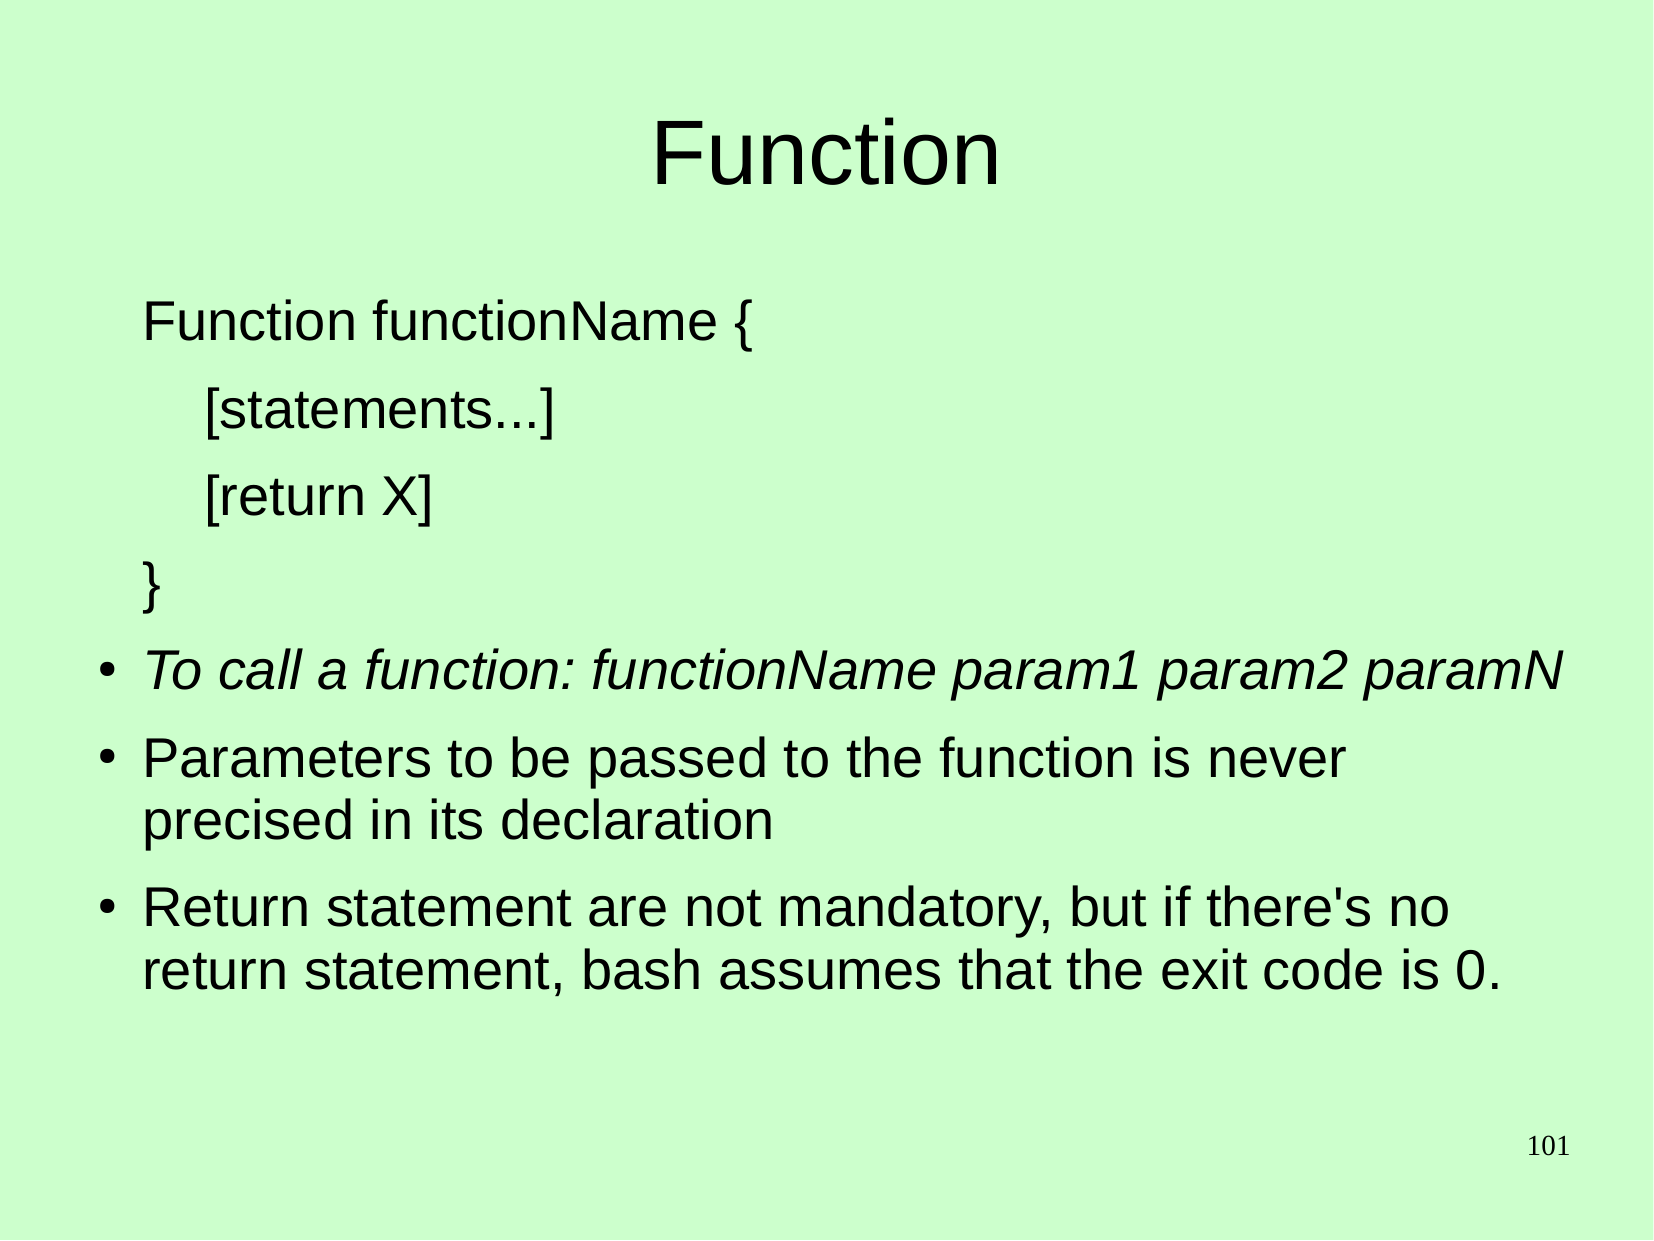

# Function
Function functionName {
 [statements...]
 [return X]
}
To call a function: functionName param1 param2 paramN
Parameters to be passed to the function is never precised in its declaration
Return statement are not mandatory, but if there's no return statement, bash assumes that the exit code is 0.
101